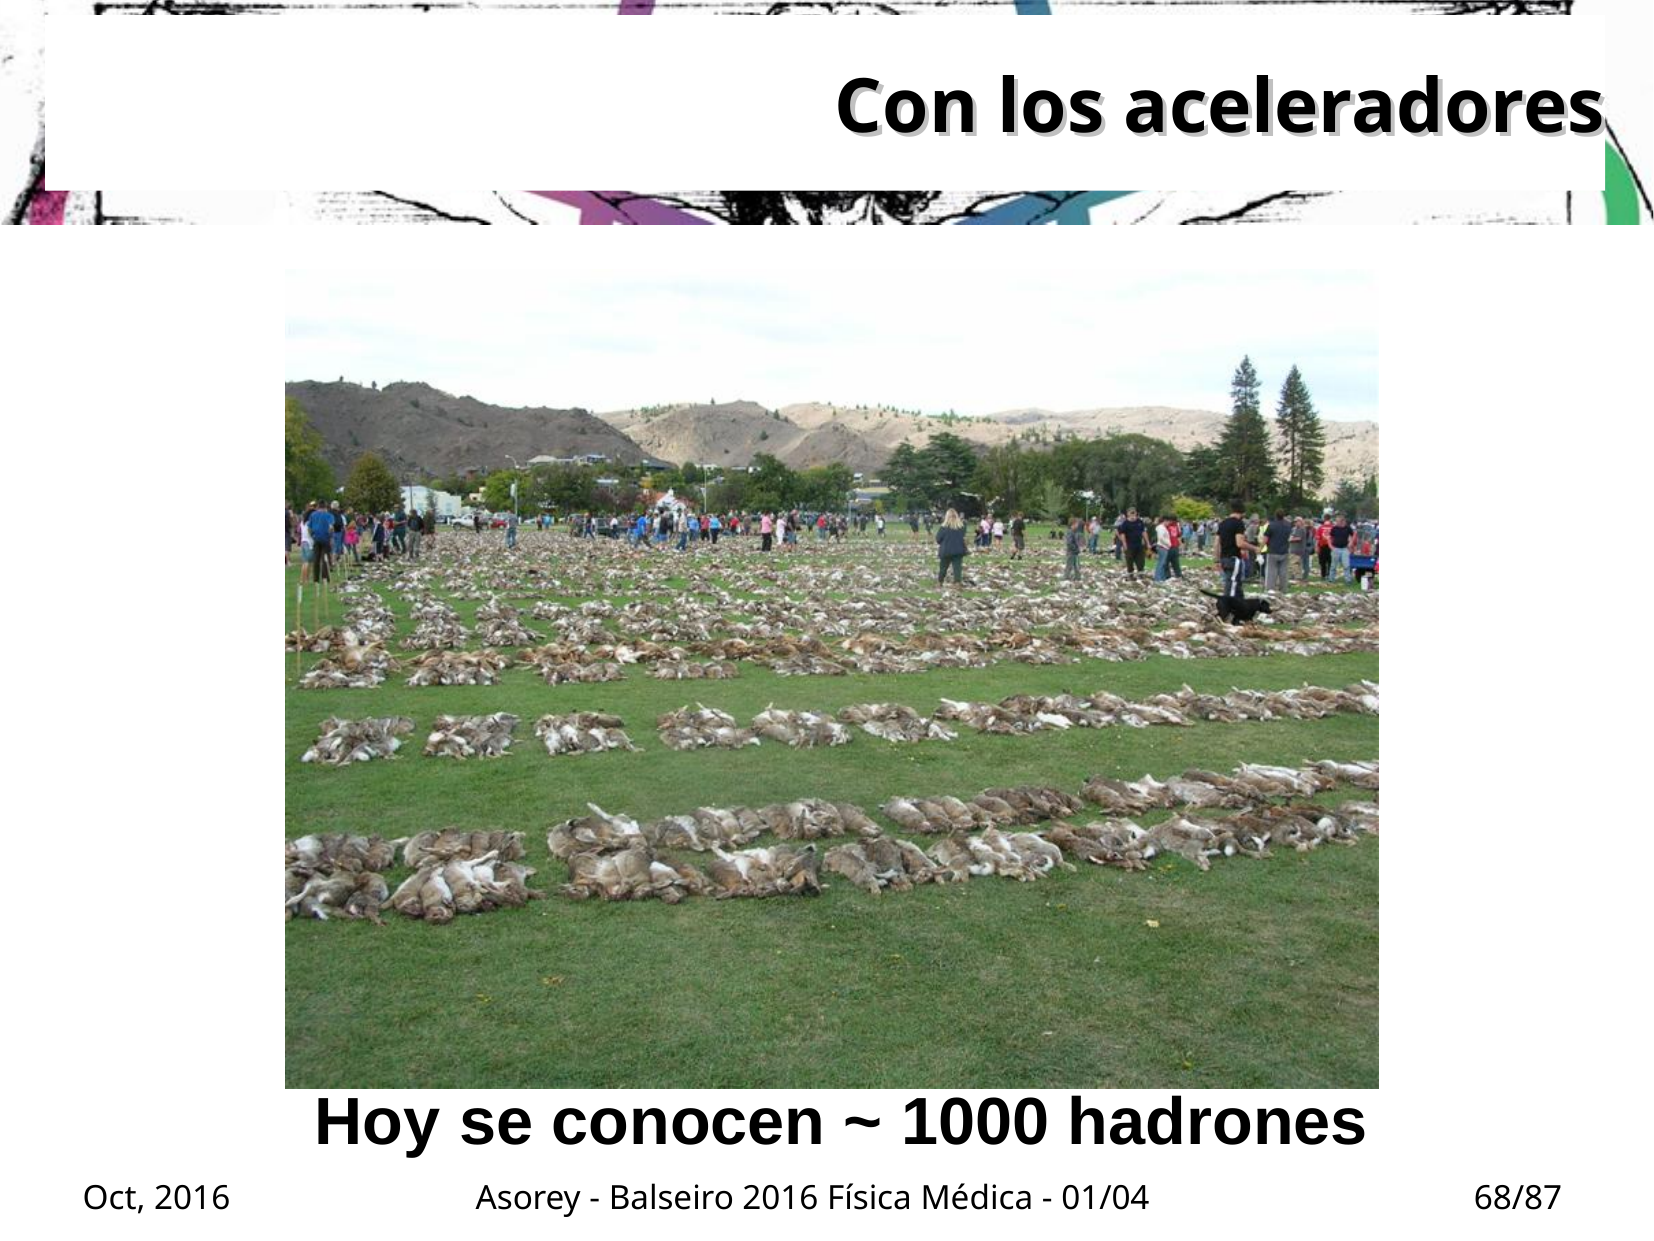

# Con los aceleradores
Hoy se conocen ~ 1000 hadrones
Oct, 2016
Asorey - Balseiro 2016 Física Médica - 01/04
68